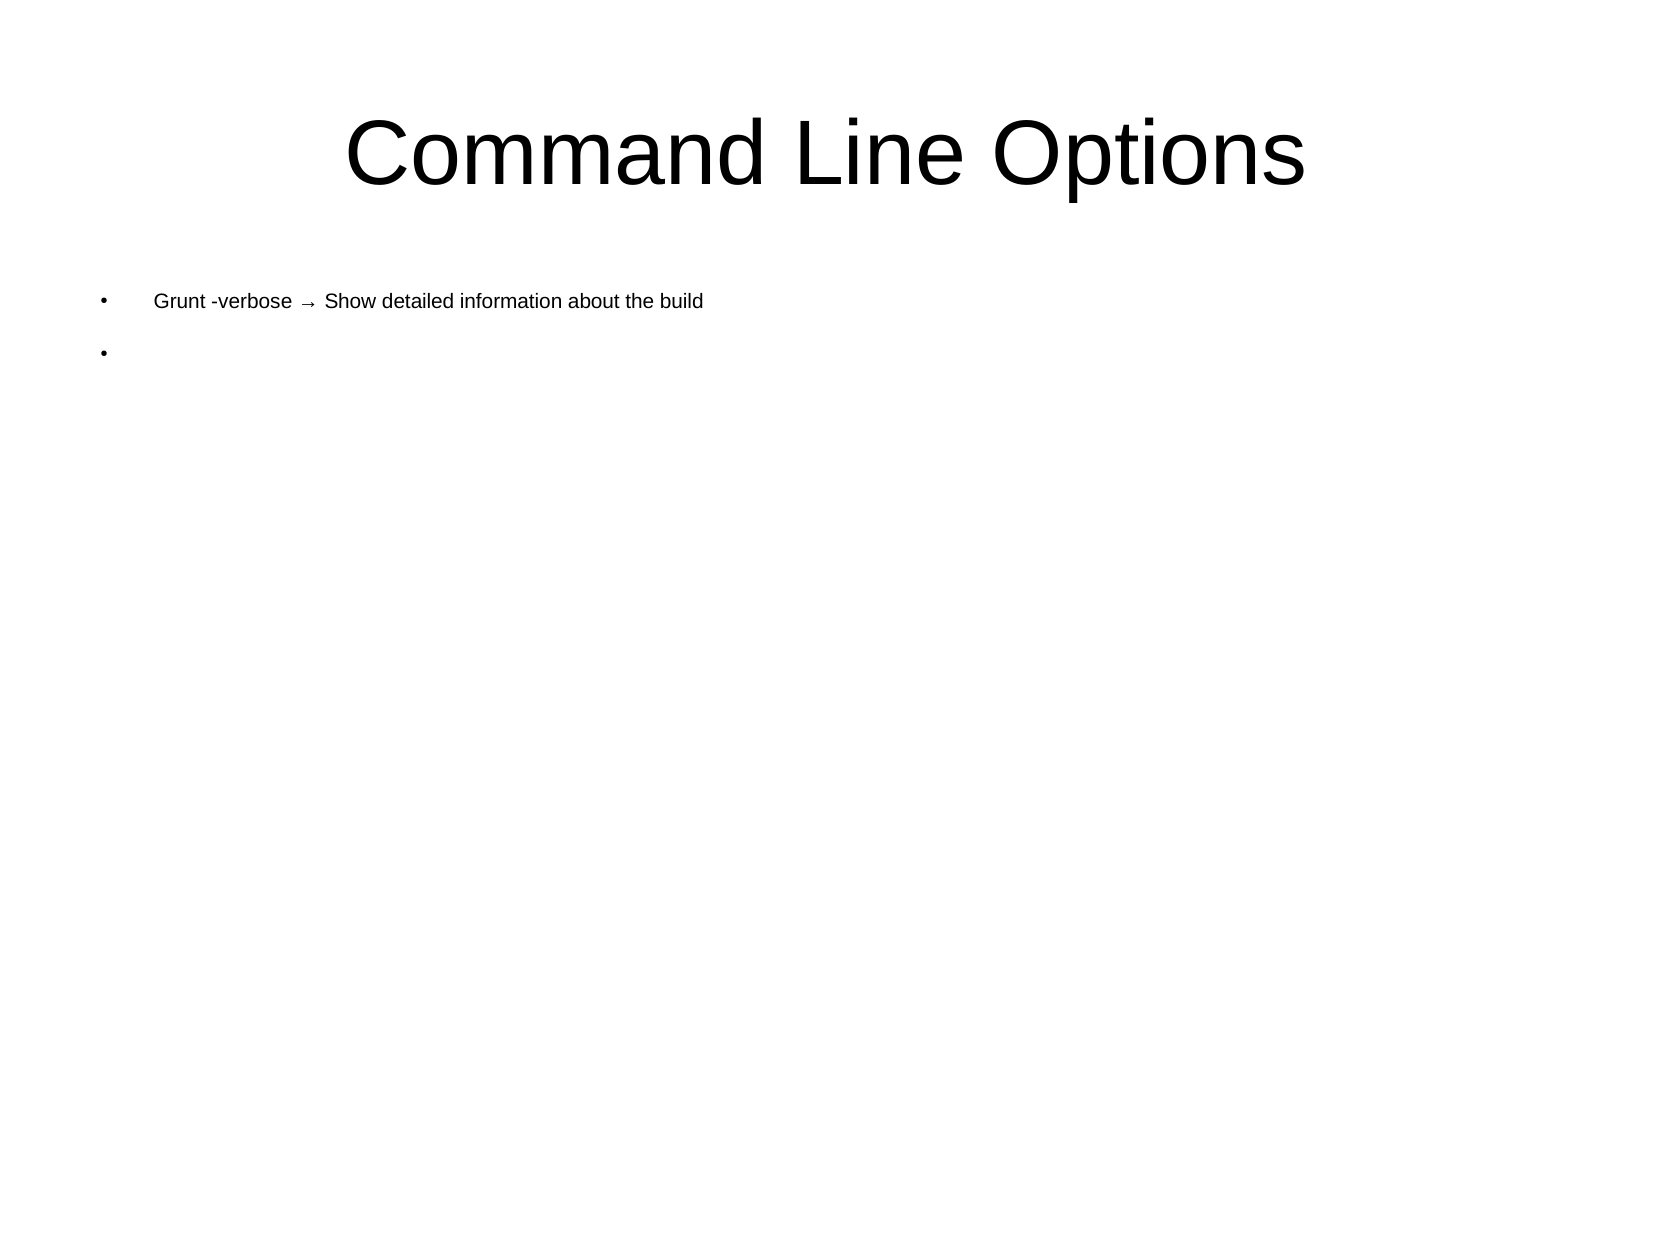

# Command Line Options
Grunt -verbose → Show detailed information about the build